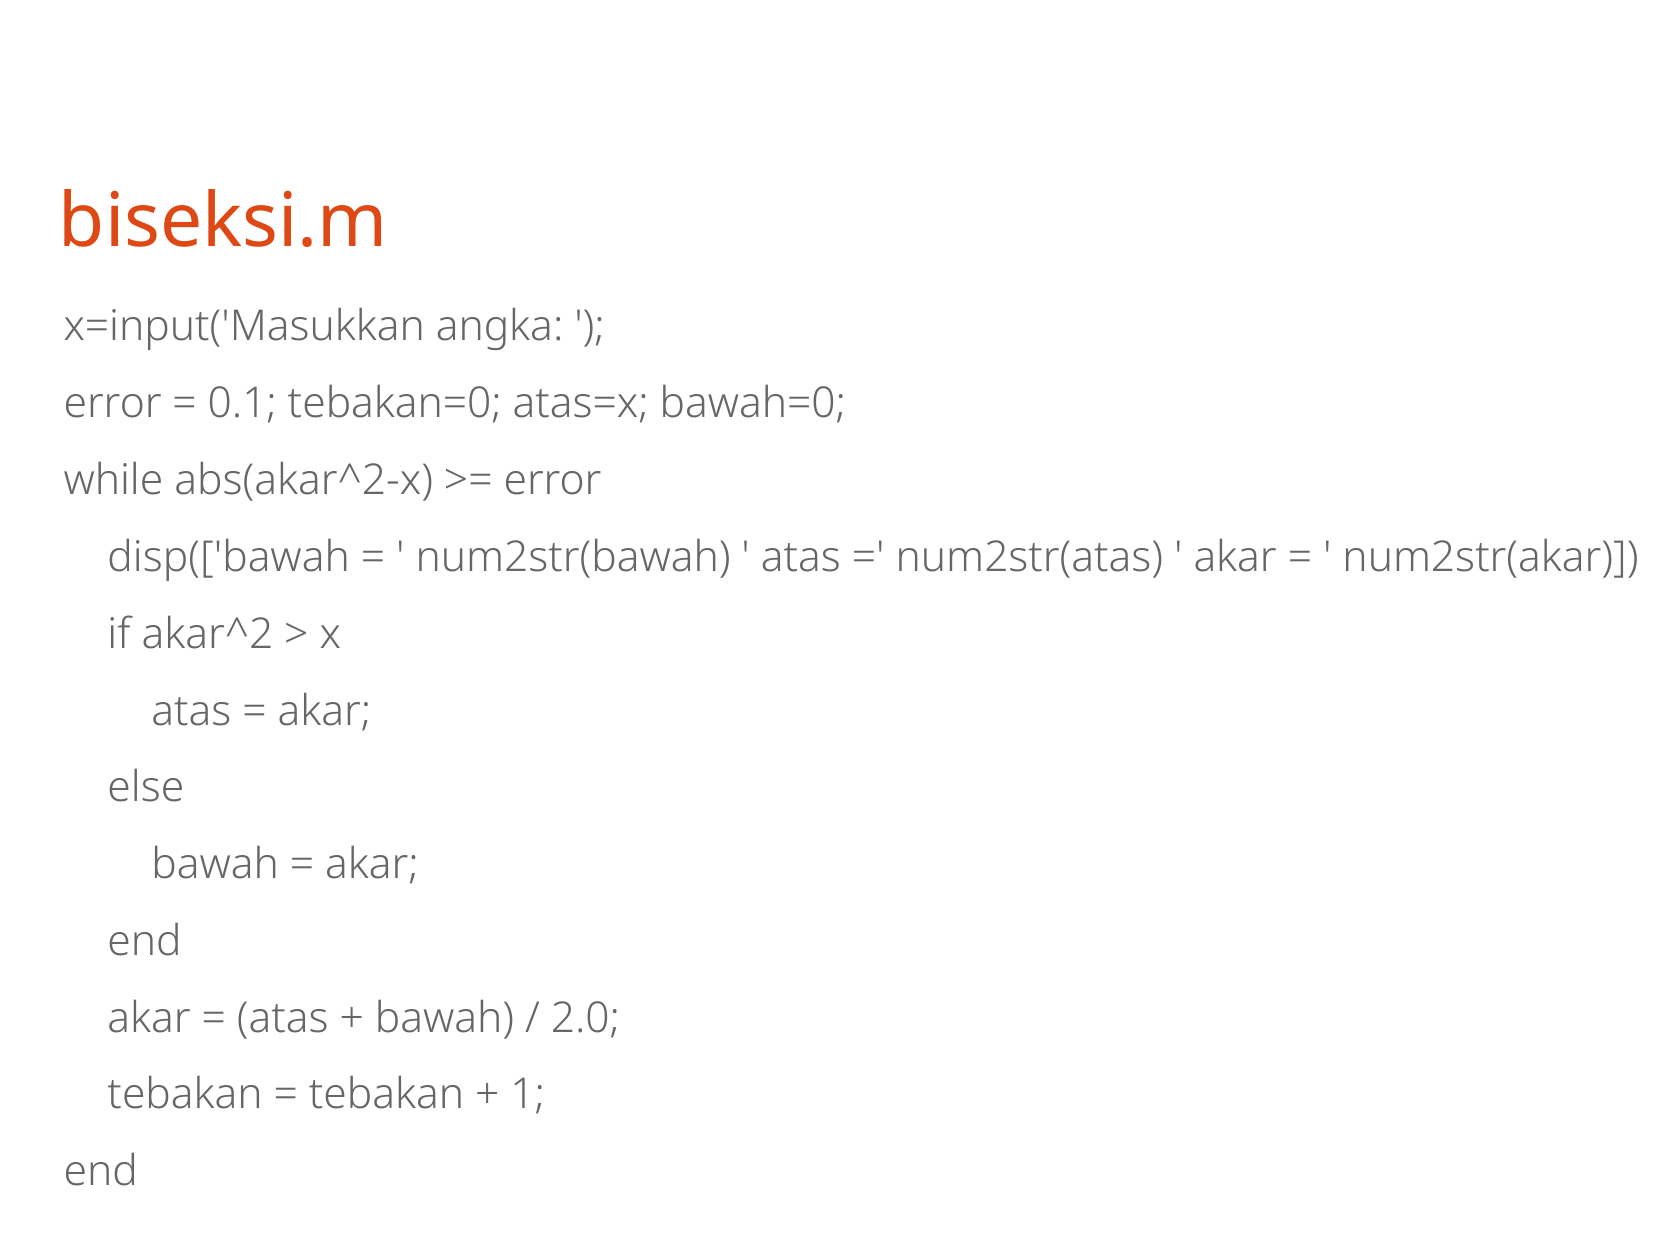

# biseksi.m
x=input('Masukkan angka: ');
error = 0.1; tebakan=0; atas=x; bawah=0;
while abs(akar^2-x) >= error
 disp(['bawah = ' num2str(bawah) ' atas =' num2str(atas) ' akar = ' num2str(akar)])
 if akar^2 > x
 atas = akar;
 else
 bawah = akar;
 end
 akar = (atas + bawah) / 2.0;
 tebakan = tebakan + 1;
end